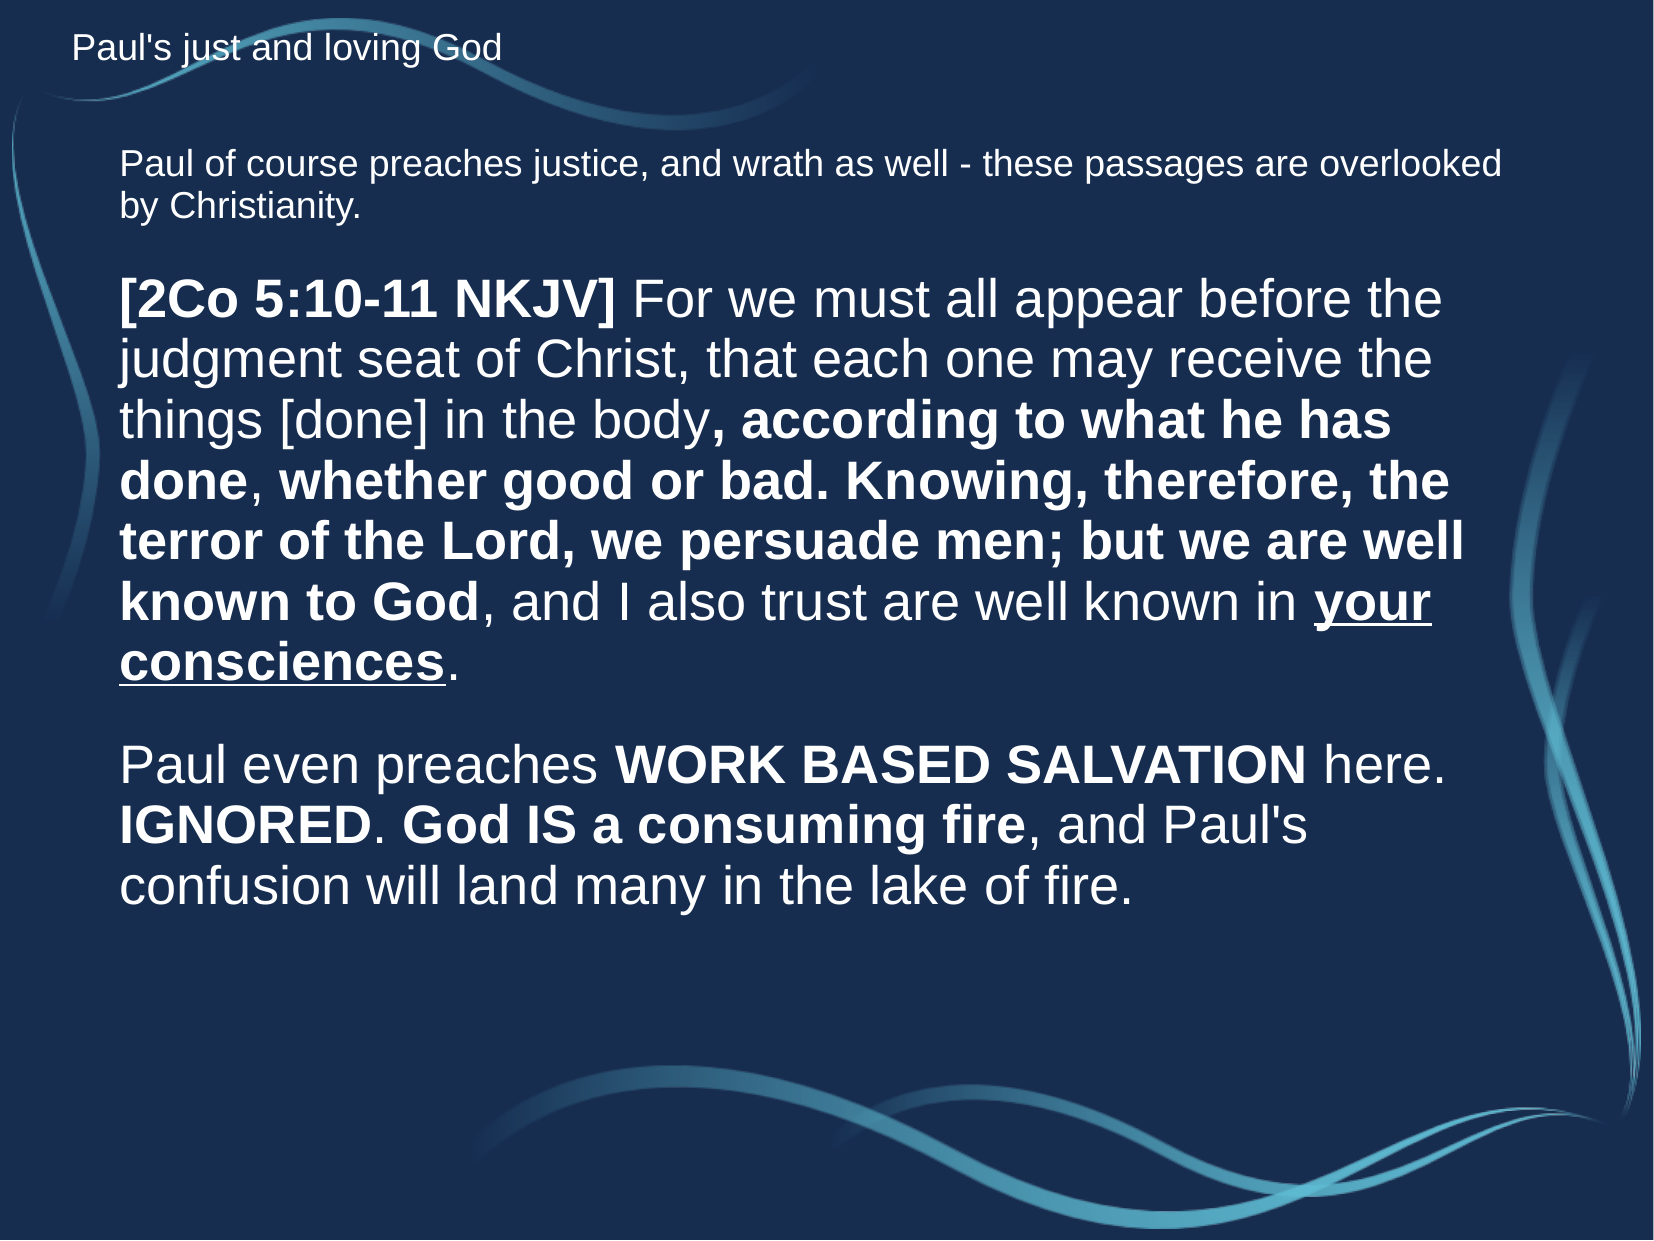

Paul's just and loving God
Paul of course preaches justice, and wrath as well - these passages are overlooked by Christianity.
[2Co 5:10-11 NKJV] For we must all appear before the judgment seat of Christ, that each one may receive the things [done] in the body, according to what he has done, whether good or bad. Knowing, therefore, the terror of the Lord, we persuade men; but we are well known to God, and I also trust are well known in your consciences.
Paul even preaches WORK BASED SALVATION here. IGNORED. God IS a consuming fire, and Paul's confusion will land many in the lake of fire.